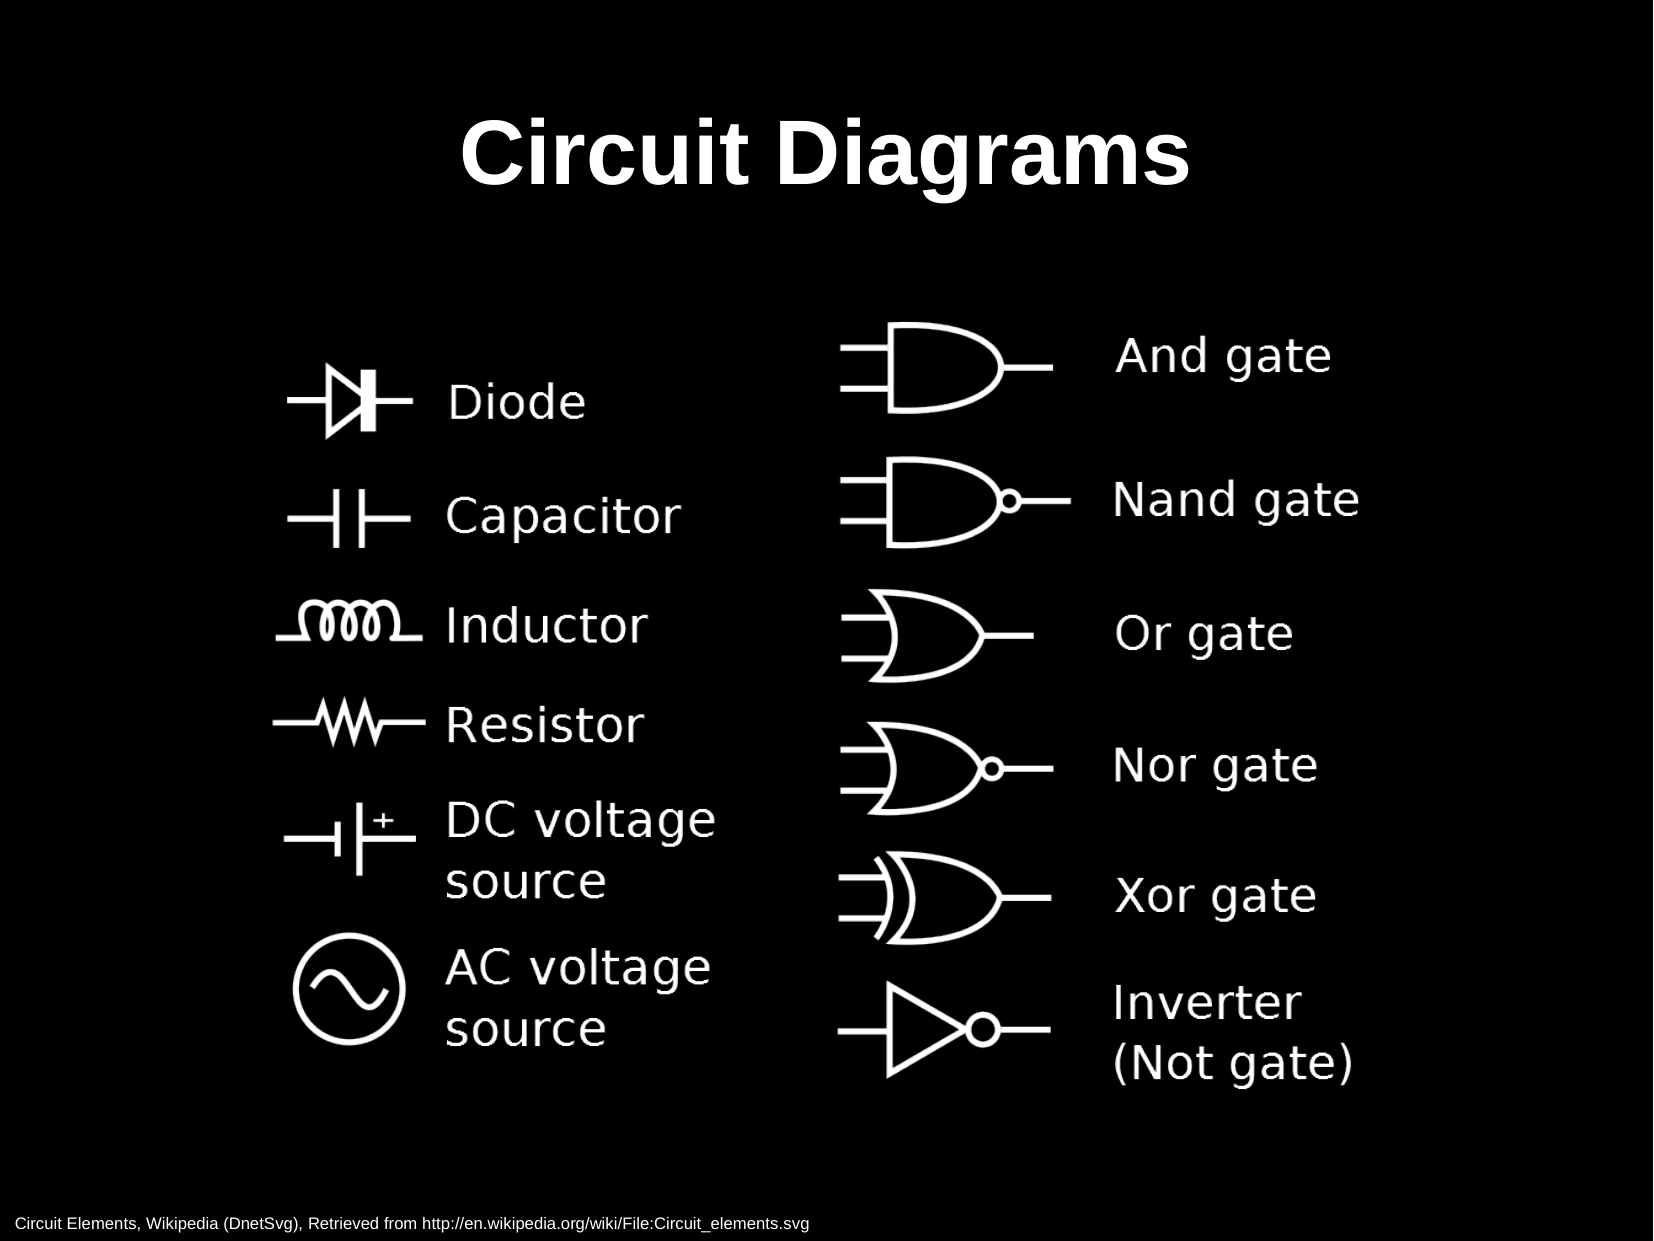

# Circuit Diagrams
Circuit Elements, Wikipedia (DnetSvg), Retrieved from http://en.wikipedia.org/wiki/File:Circuit_elements.svg